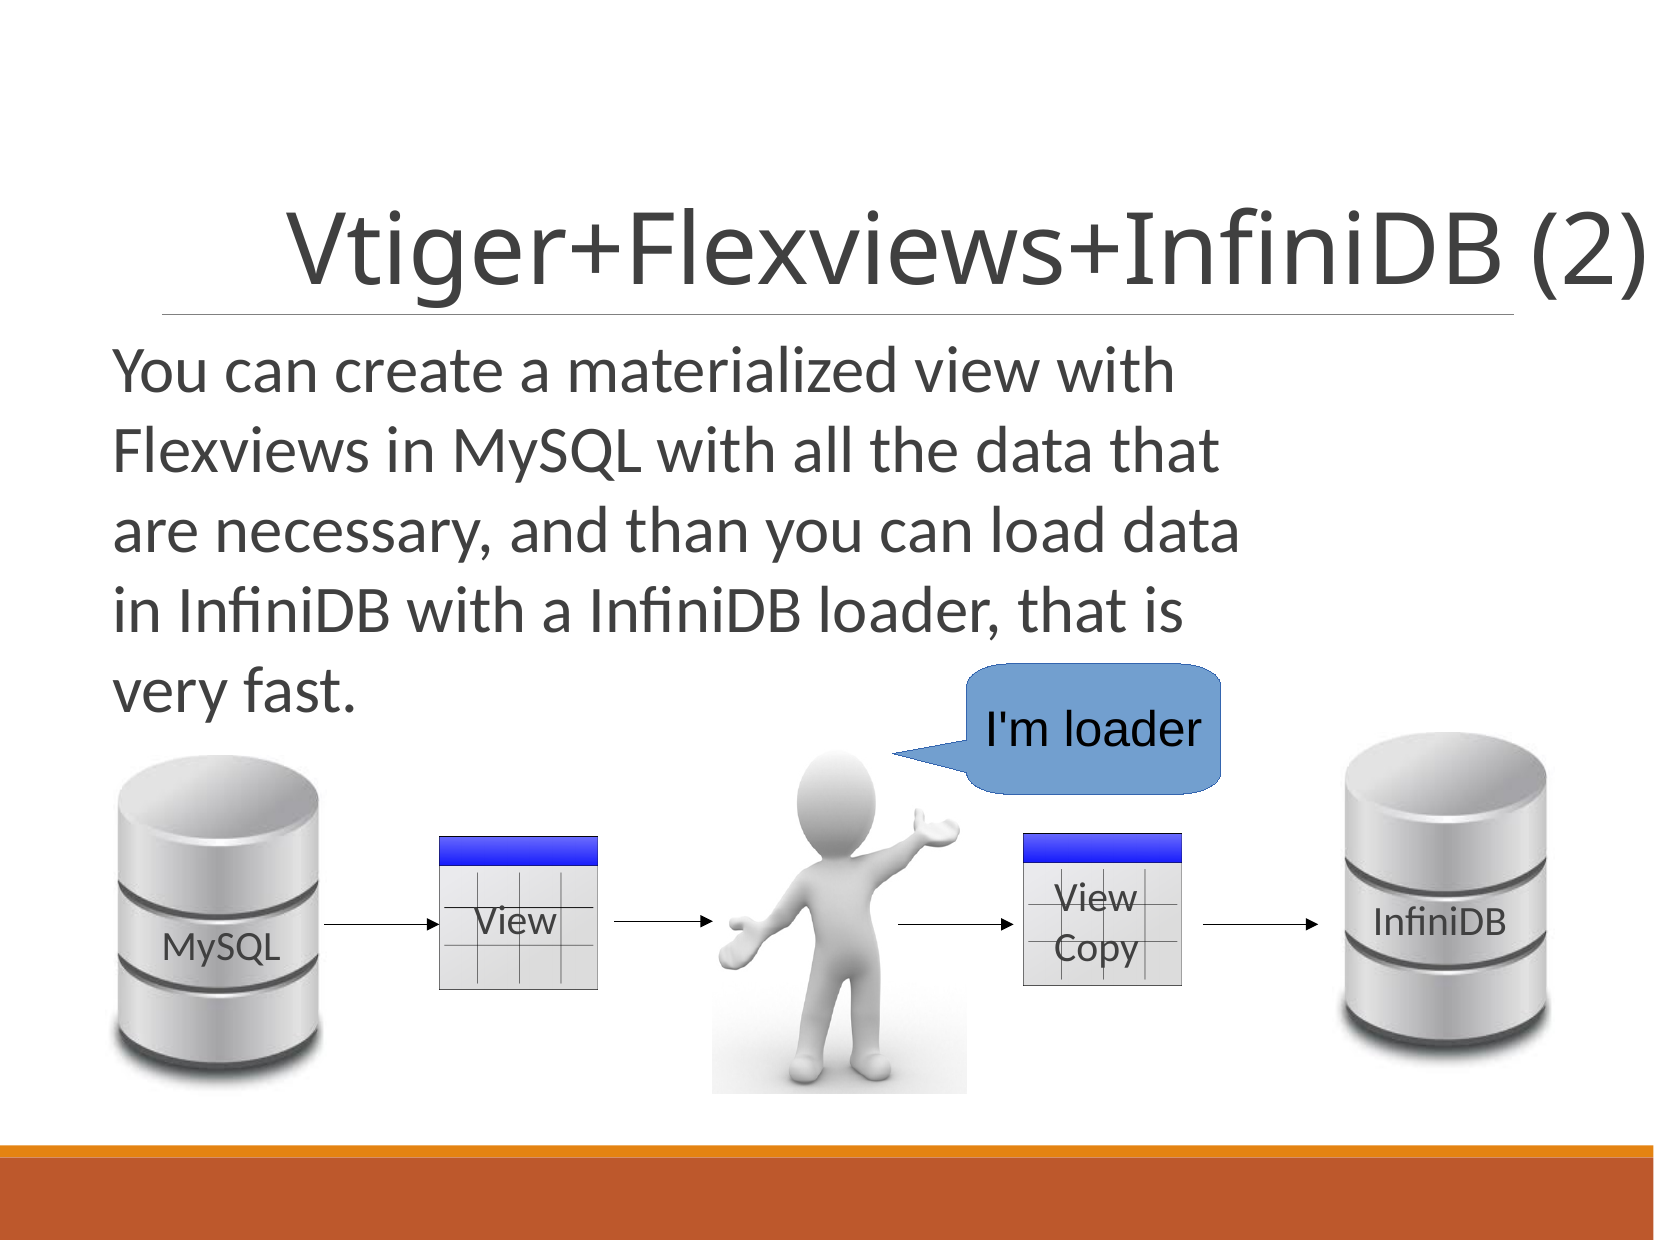

Vtiger+Flexviews+InfiniDB (2)
You can create a materialized view with
Flexviews in MySQL with all the data that
are necessary, and than you can load data
in InfiniDB with a InfiniDB loader, that is
very fast.
I'm loader
View
Copy
View
InfiniDB
MySQL